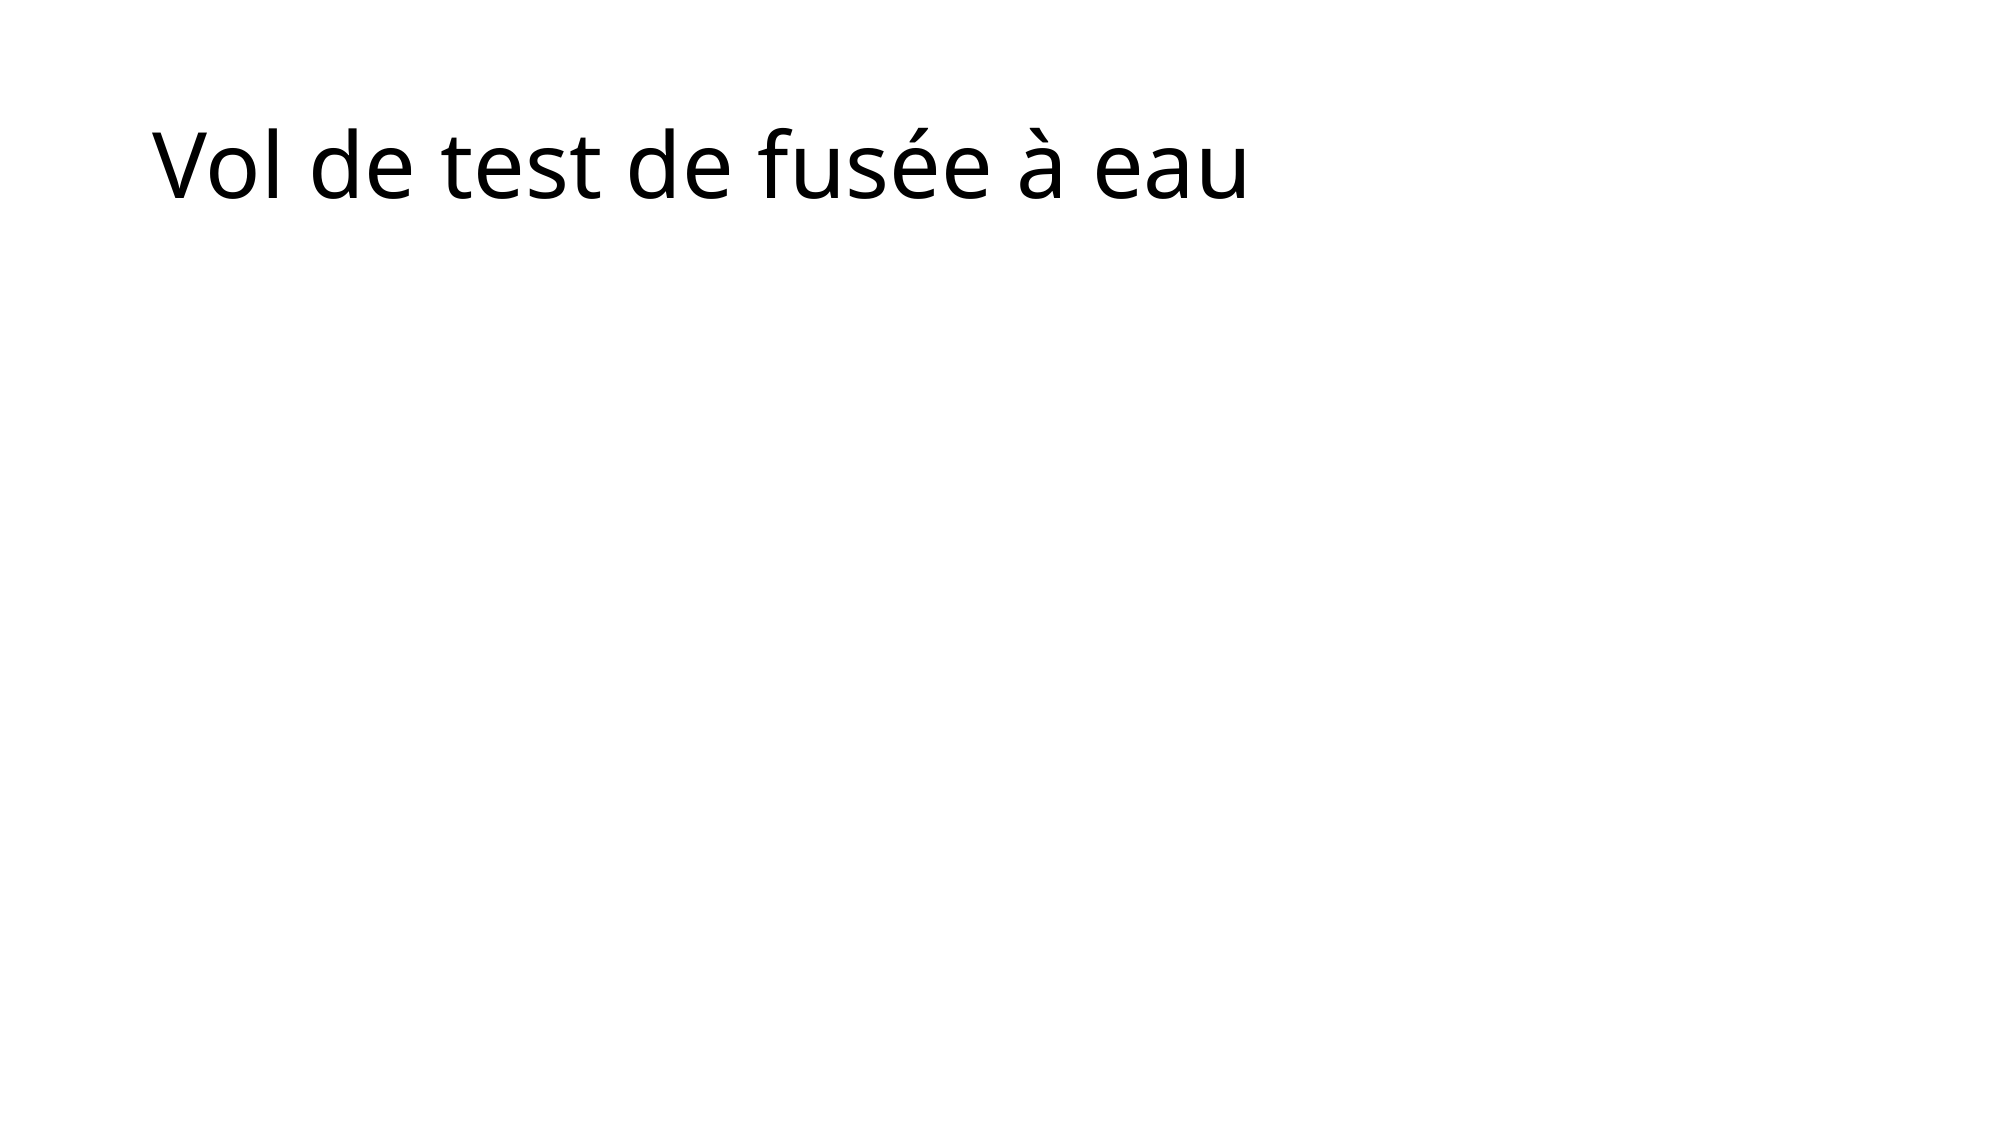

# Vol de test de fusée à eau